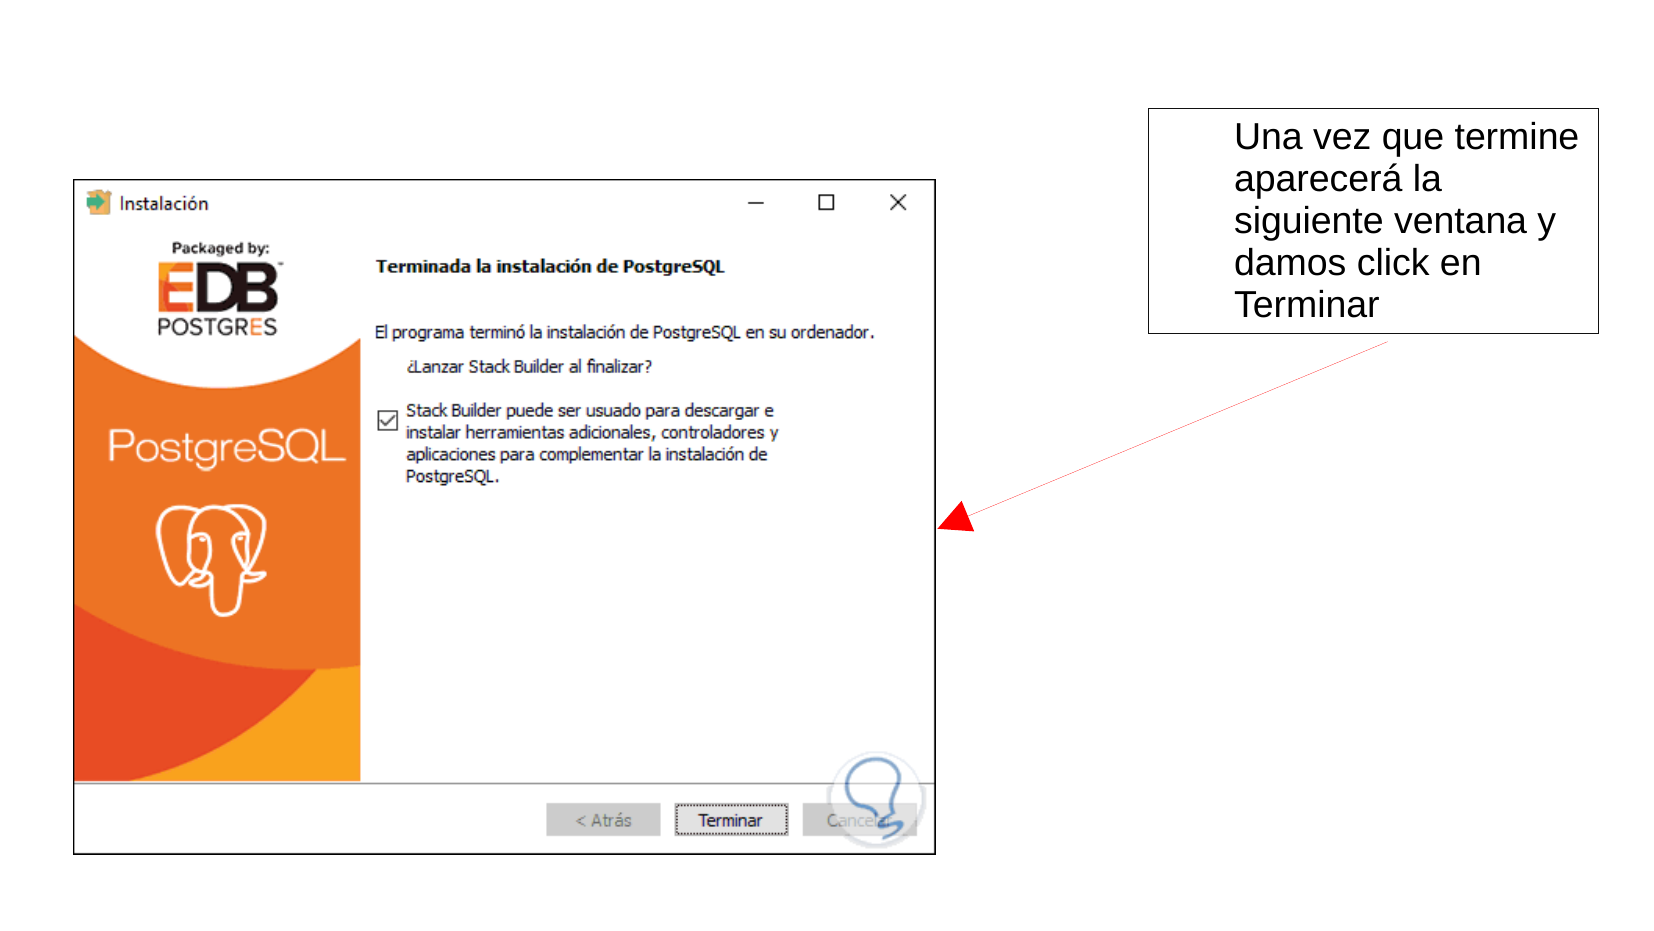

Una vez que termine aparecerá la siguiente ventana y damos click en Terminar